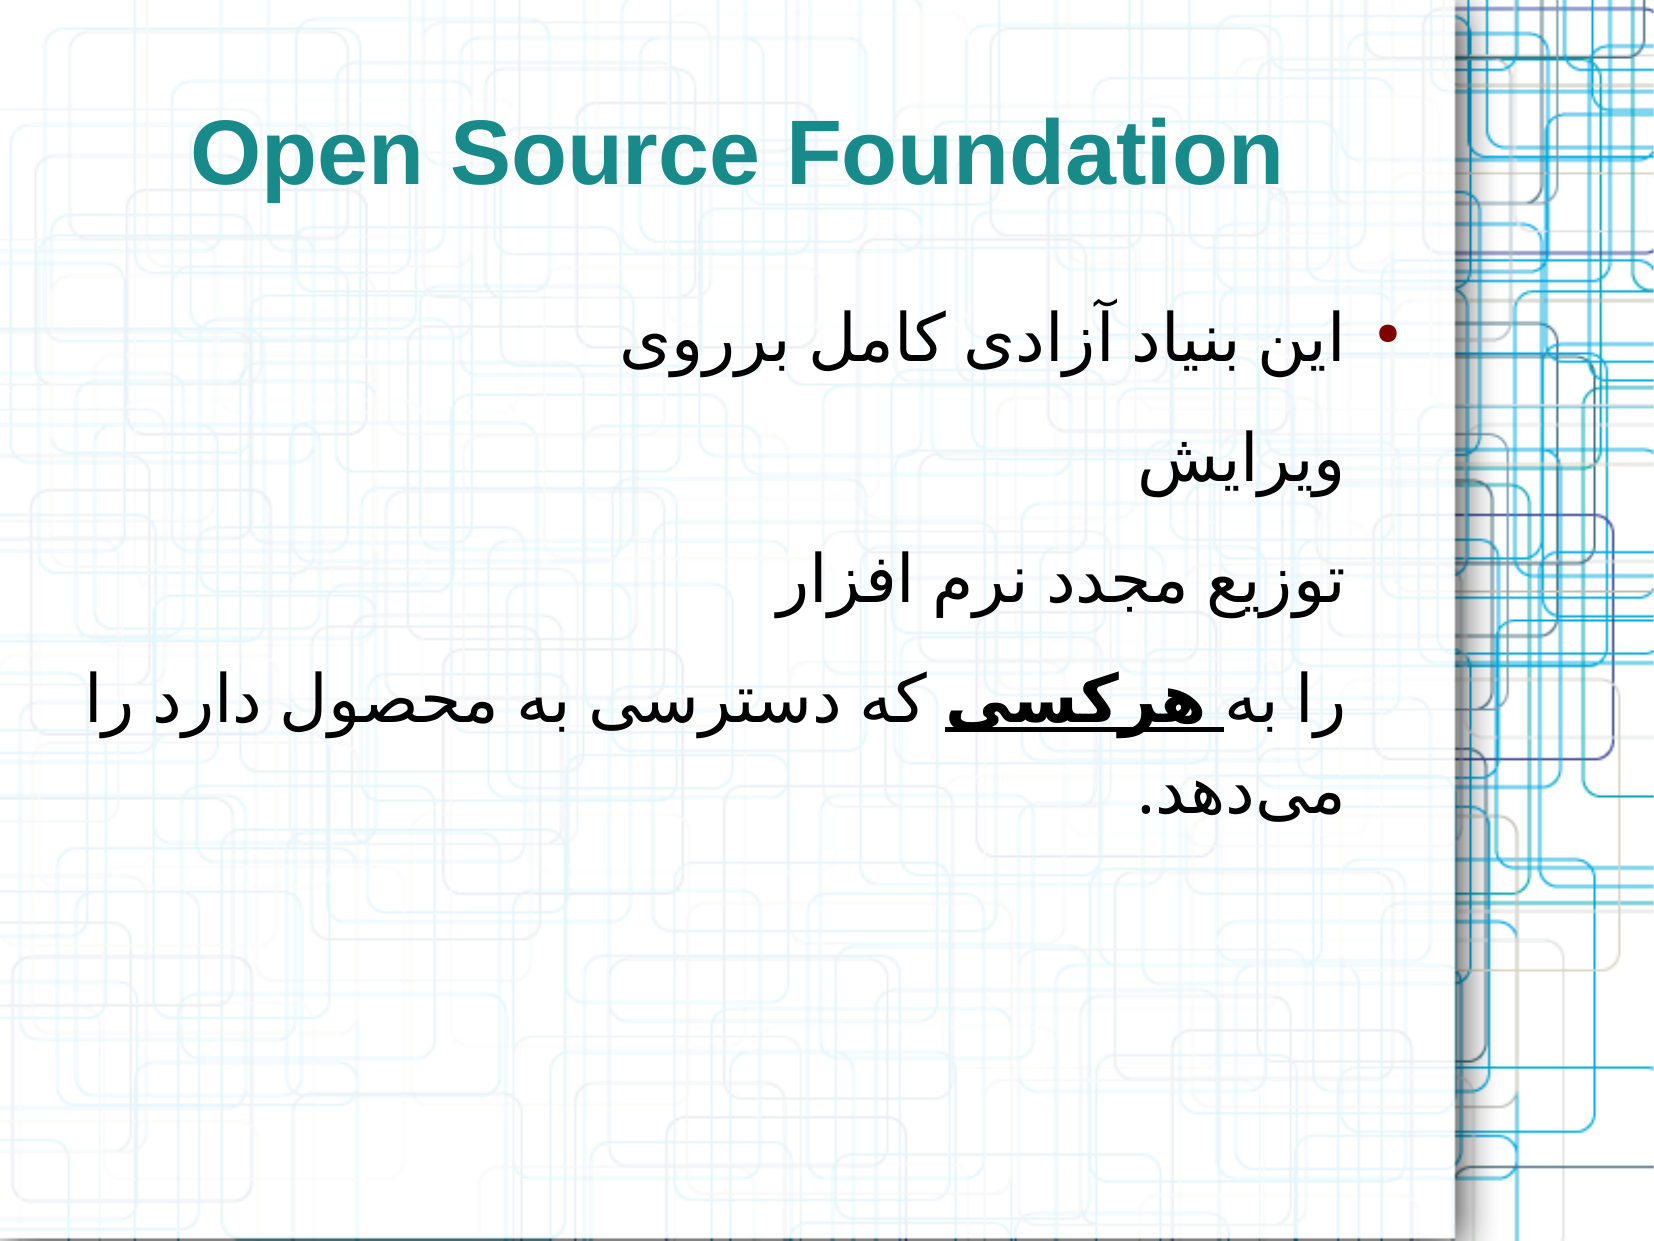

# Open Source Foundation
این بنیاد آزادی کامل برروی
ویرایش
توزیع مجدد نرم افزار
را به هرکسی که دسترسی به محصول دارد را می‌دهد.